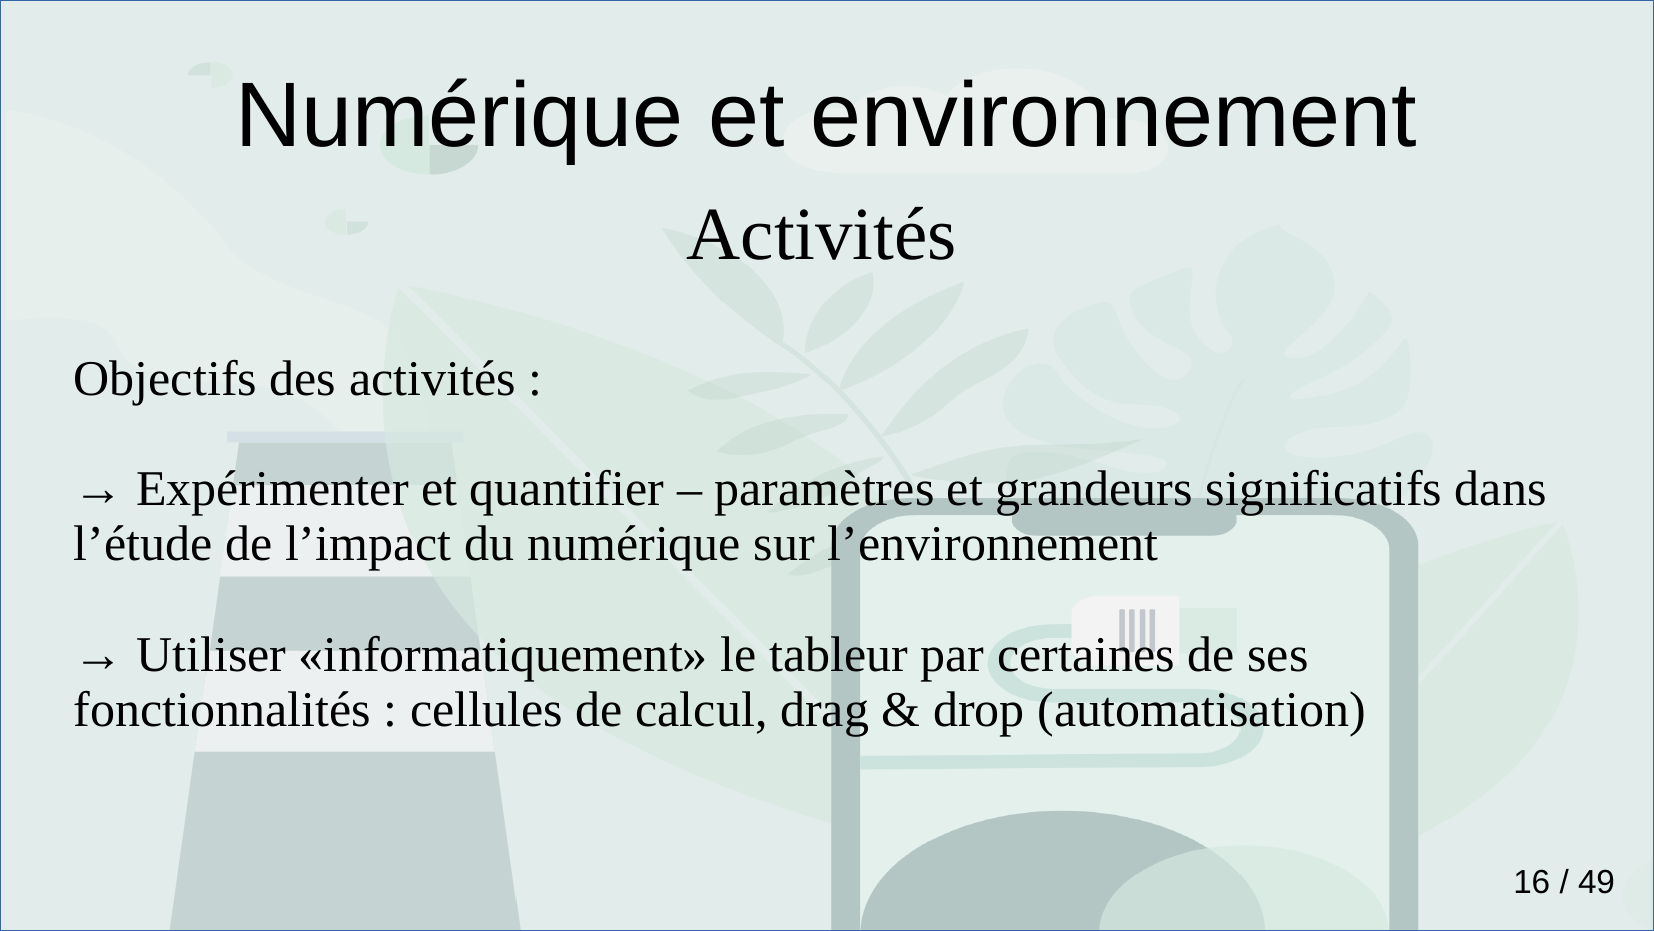

# Numérique et environnement
Activités
Objectifs des activités :
→ Expérimenter et quantifier – paramètres et grandeurs significatifs dans l’étude de l’impact du numérique sur l’environnement
→ Utiliser «informatiquement» le tableur par certaines de ses fonctionnalités : cellules de calcul, drag & drop (automatisation)